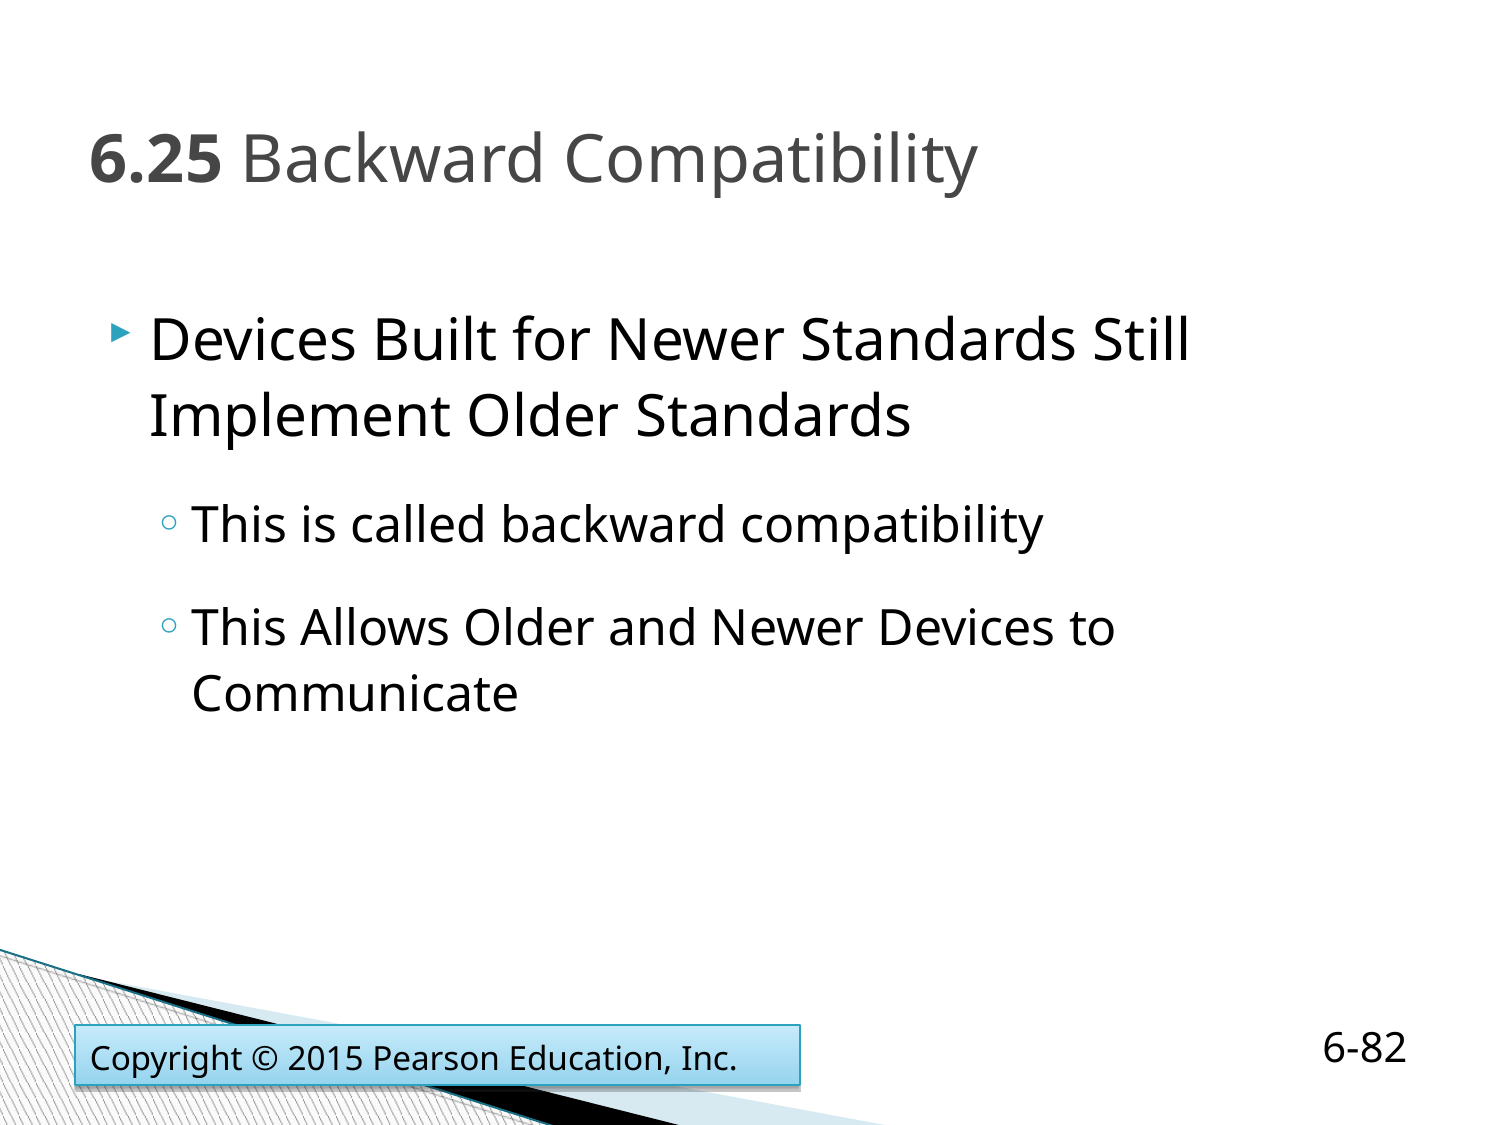

6.25 Backward Compatibility
# Devices Built for Newer Standards Still Implement Older Standards
This is called backward compatibility
This Allows Older and Newer Devices to Communicate
Copyright © 2015 Pearson Education, Inc.